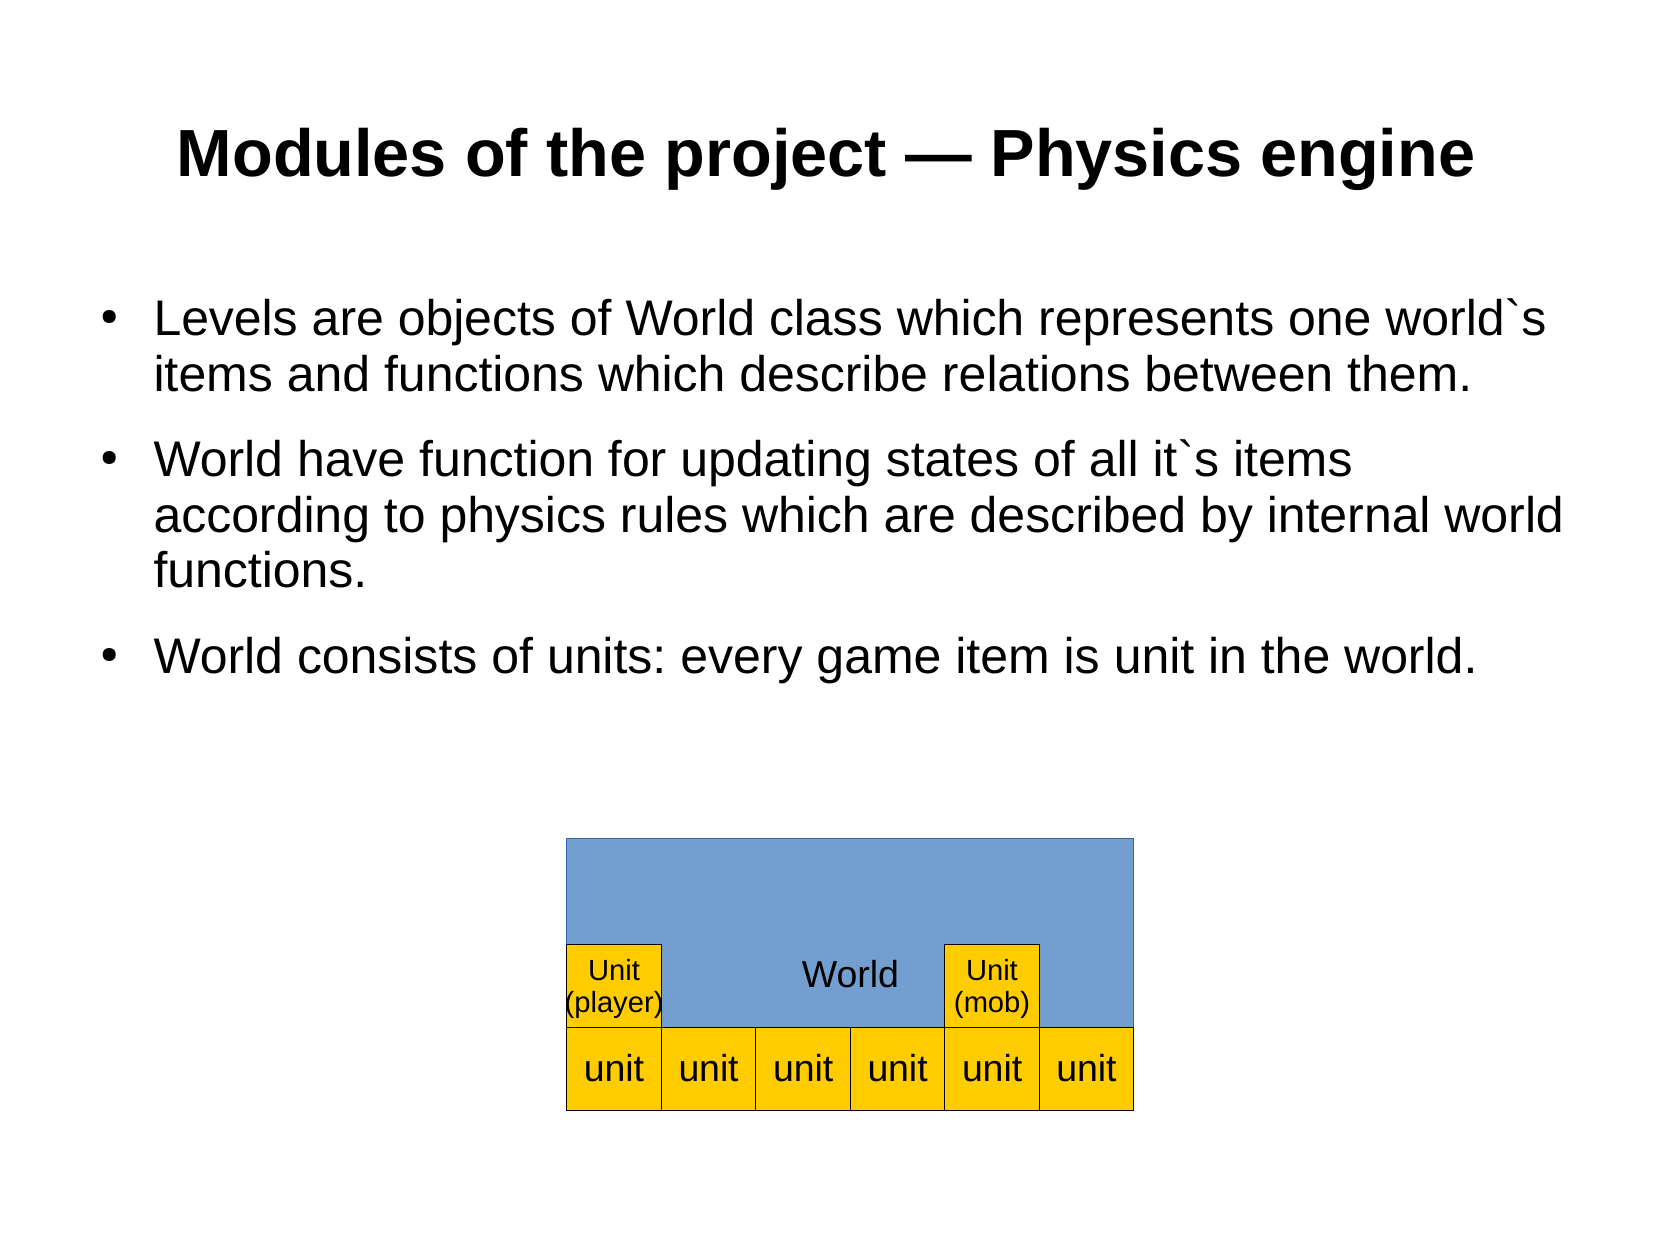

# Modules of the project — Physics engine
Levels are objects of World class which represents one world`s items and functions which describe relations between them.
World have function for updating states of all it`s items according to physics rules which are described by internal world functions.
World consists of units: every game item is unit in the world.
World
Unit
(player)
Unit
(mob)
unit
unit
unit
unit
unit
unit